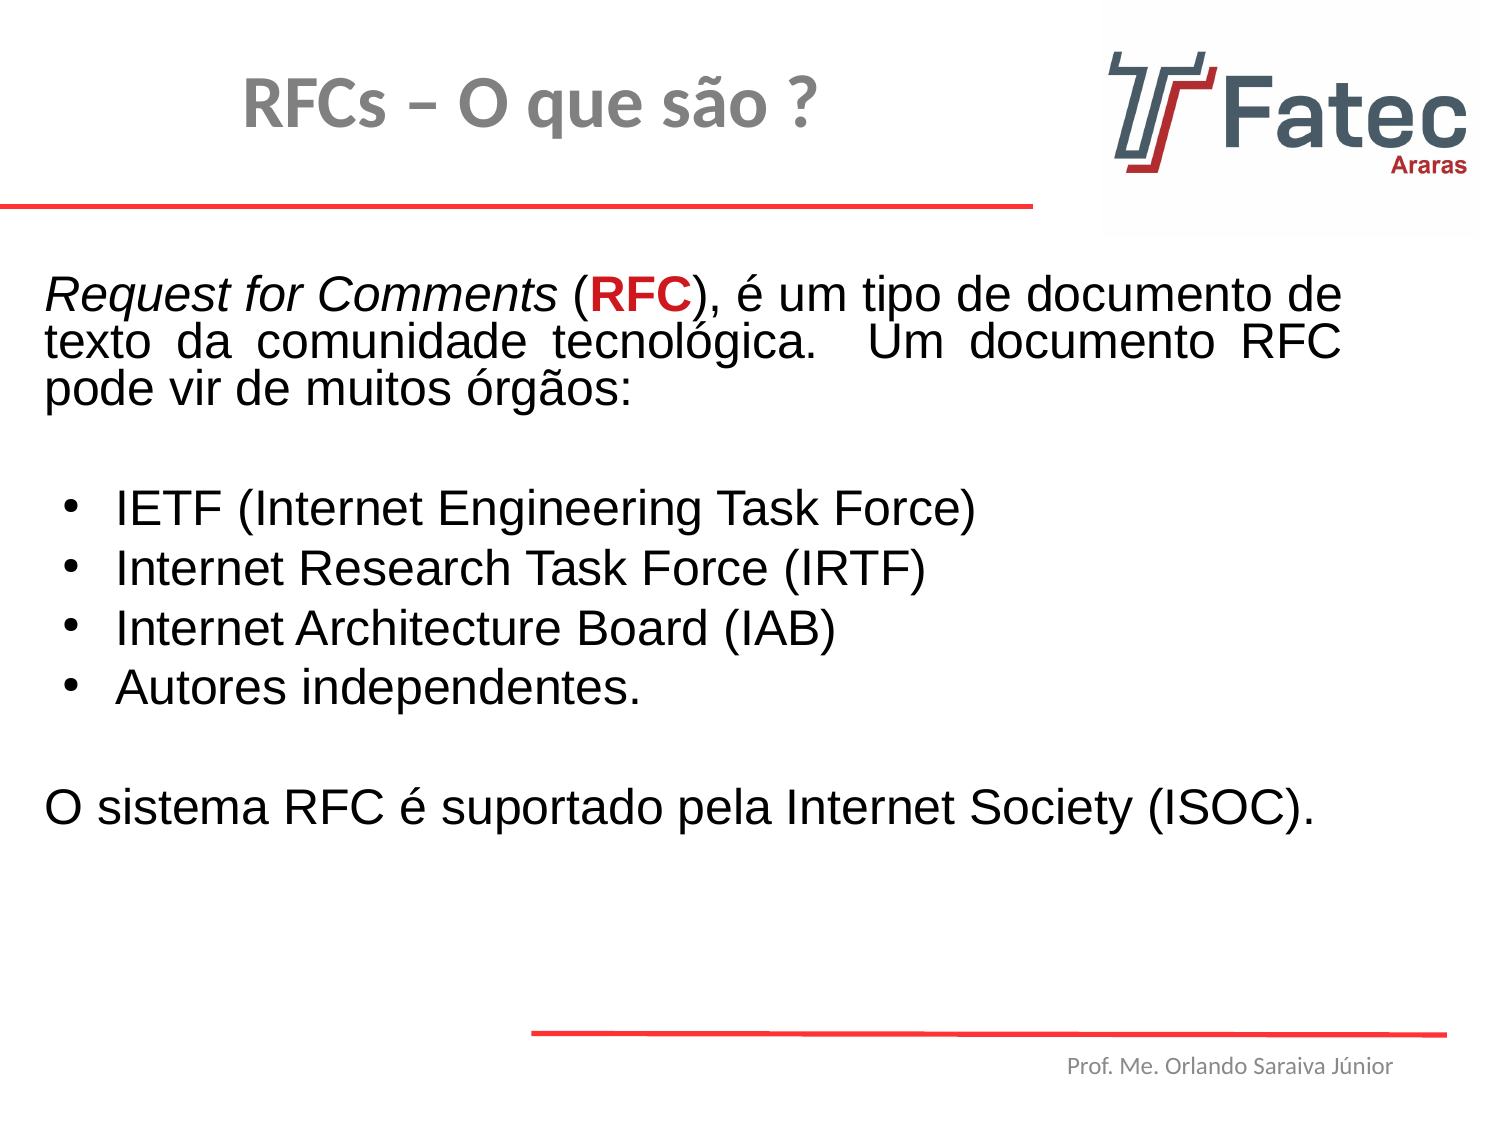

RFCs – O que são ?
# Request for Comments (RFC), é um tipo de documento de texto da comunidade tecnológica. Um documento RFC pode vir de muitos órgãos:
IETF (Internet Engineering Task Force)
Internet Research Task Force (IRTF)
Internet Architecture Board (IAB)
Autores independentes.
O sistema RFC é suportado pela Internet Society (ISOC).